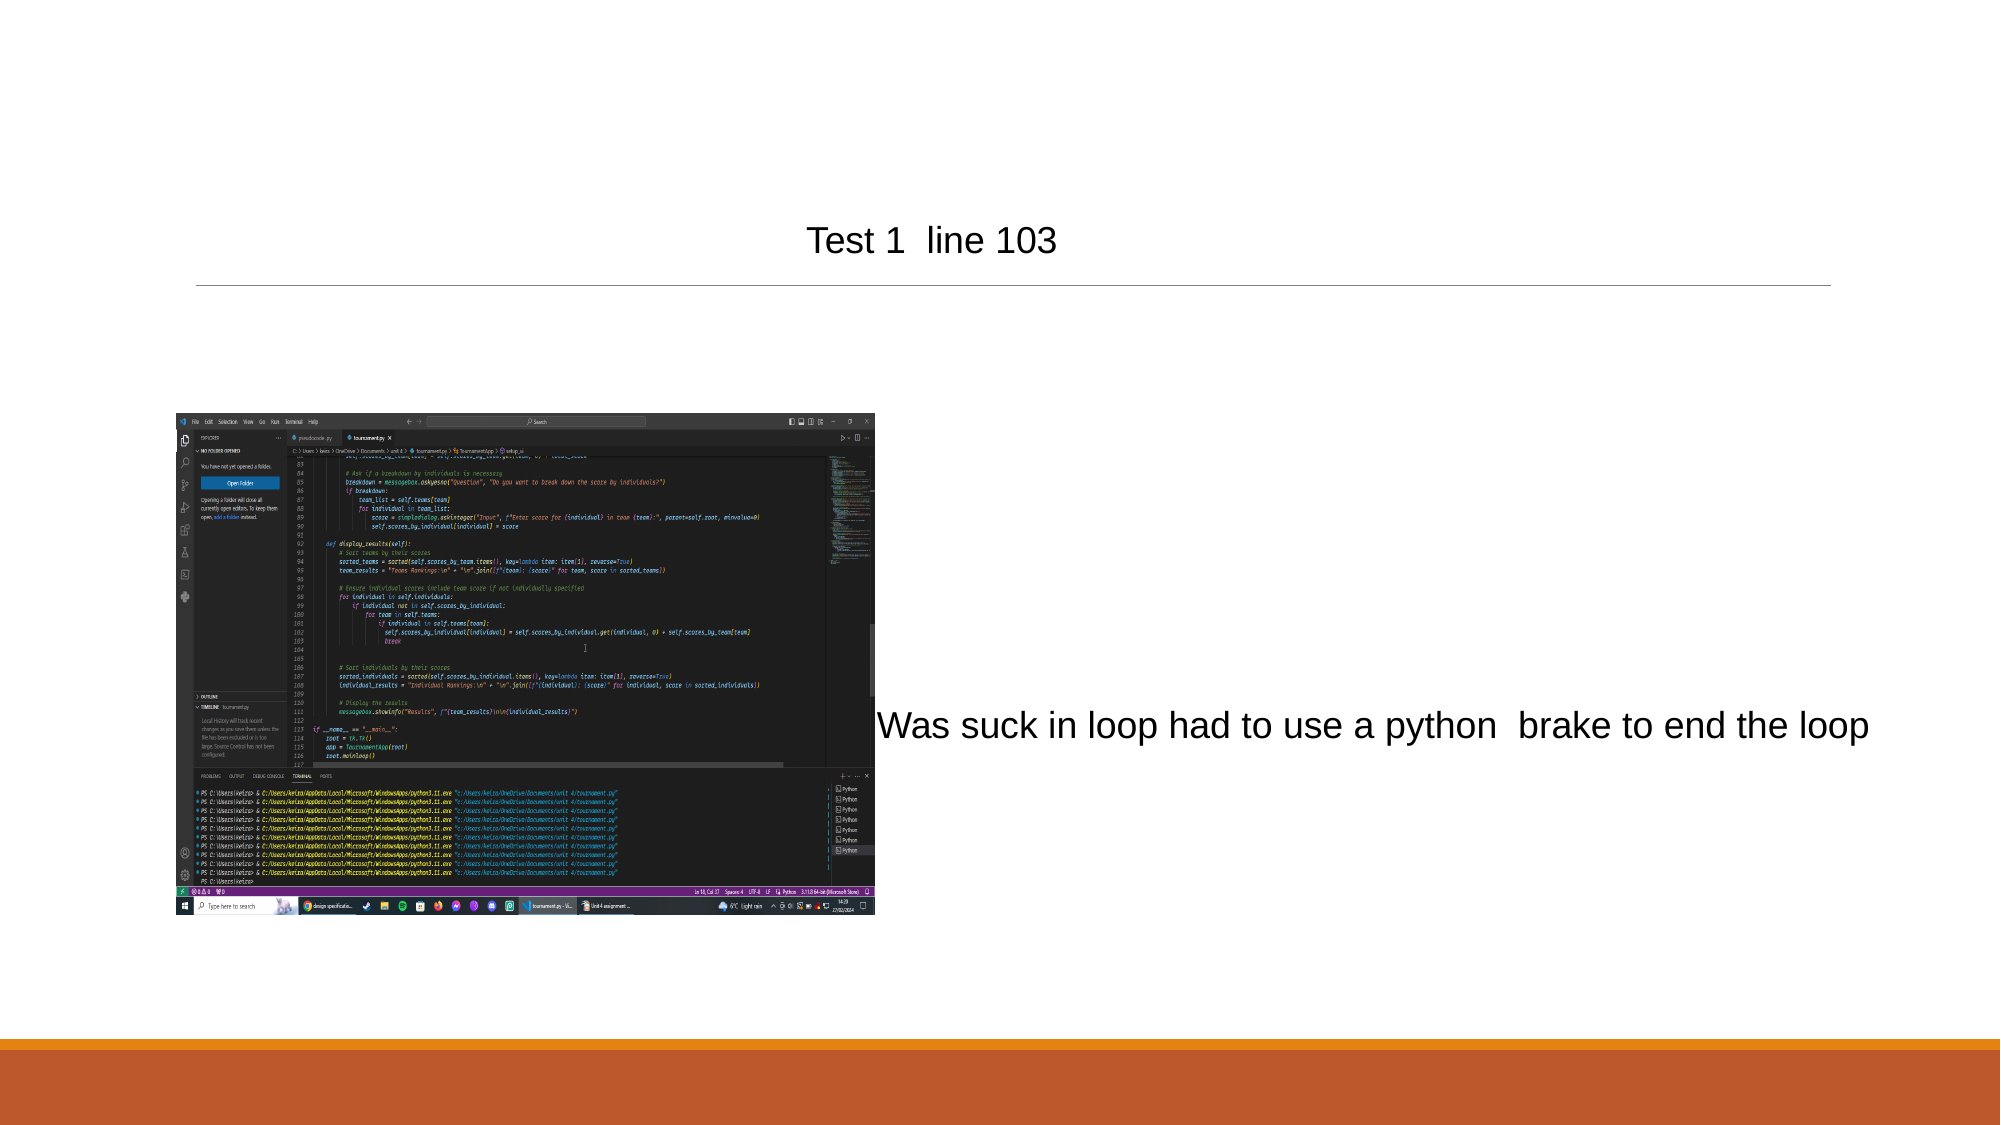

Test 1 line 103
Was suck in loop had to use a python brake to end the loop